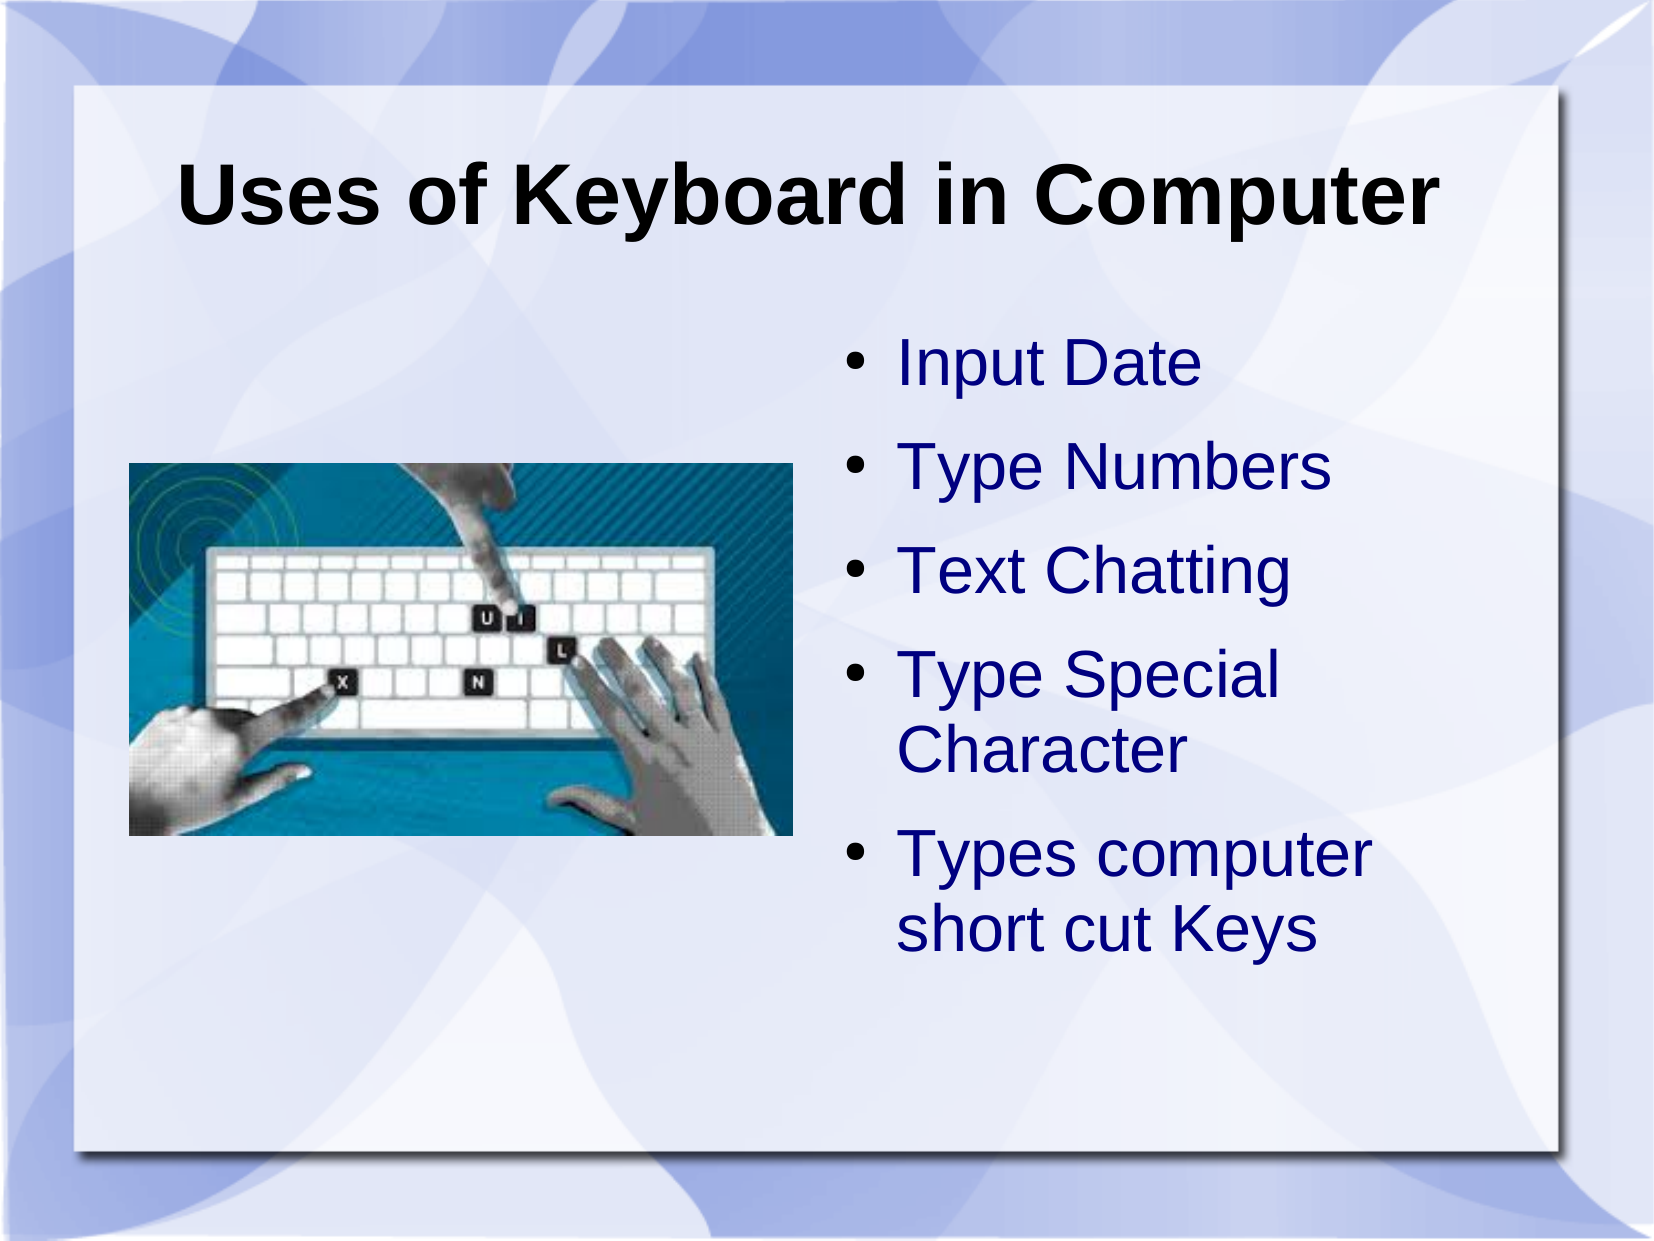

# Uses of Keyboard in Computer
Input Date
Type Numbers
Text Chatting
Type Special Character
Types computer short cut Keys